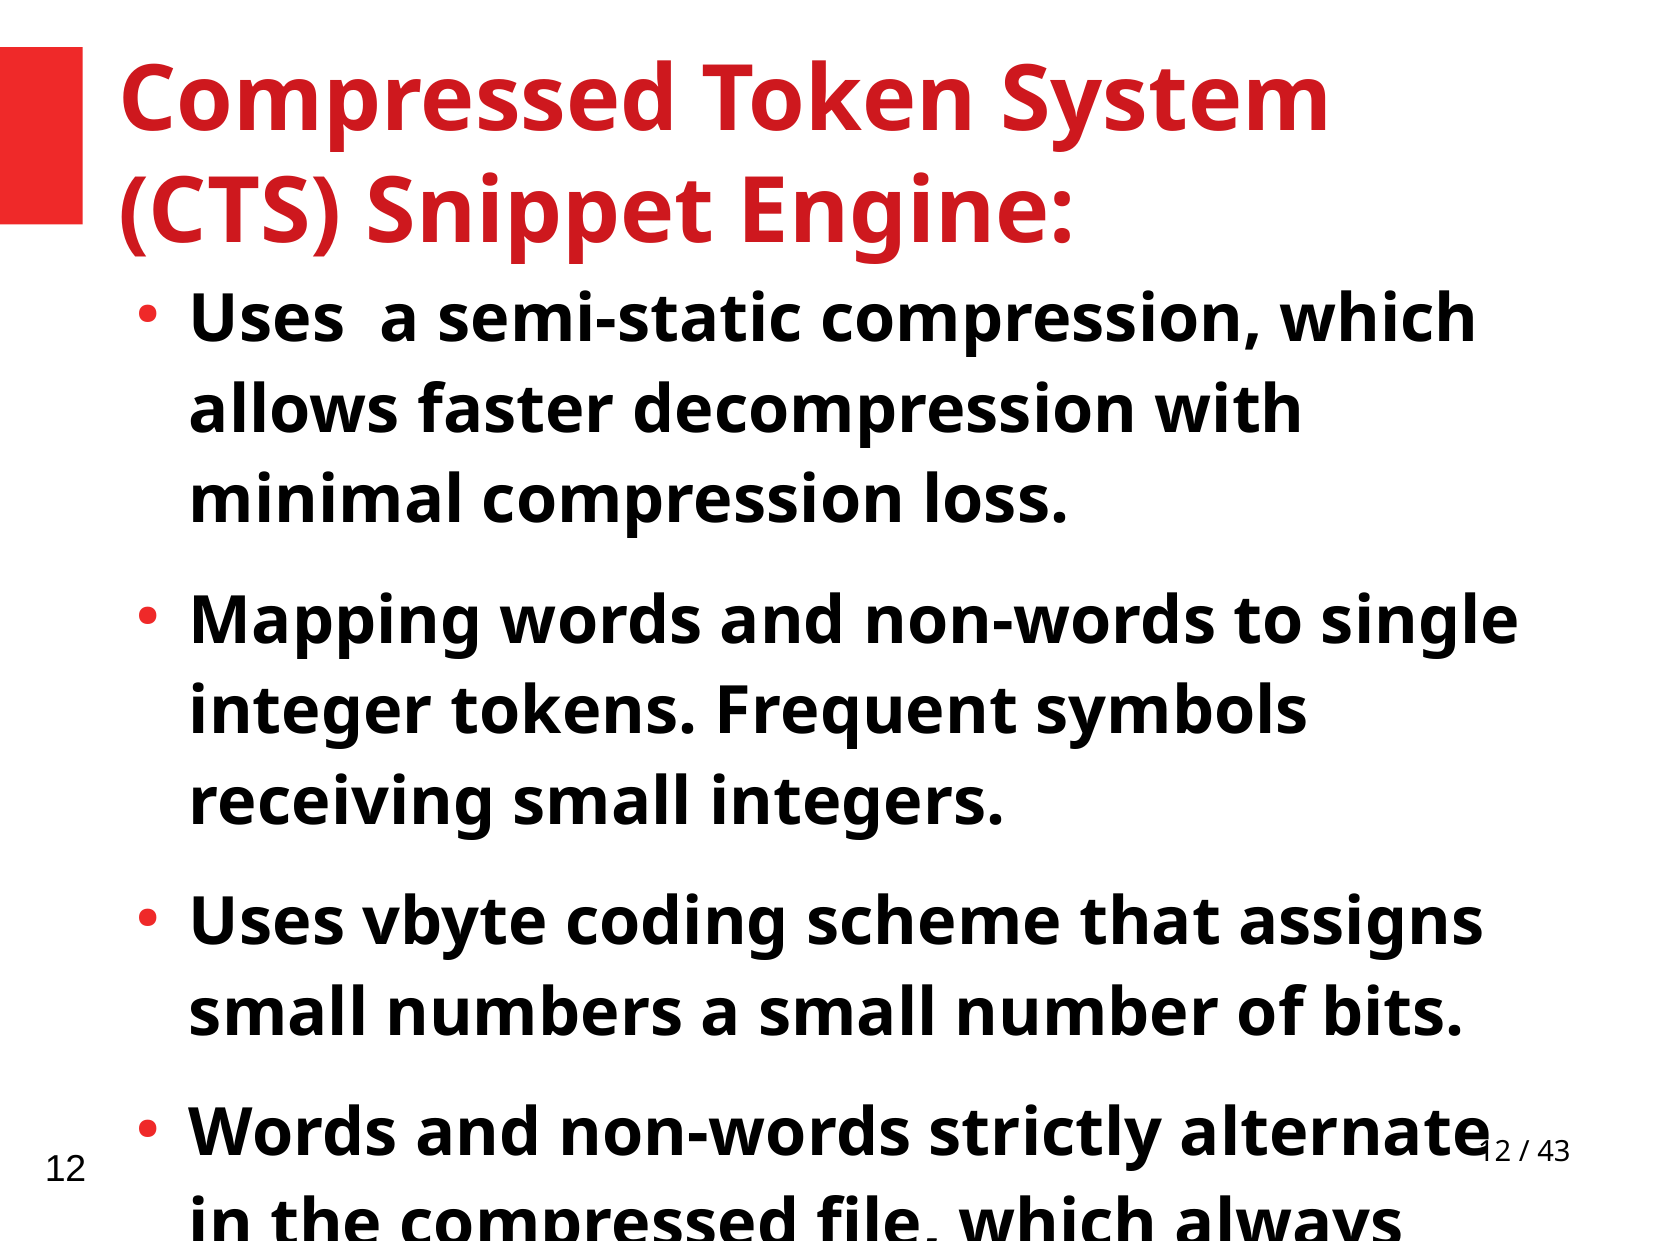

# Compressed Token System (CTS) Snippet Engine:
Uses a semi-static compression, which allows faster decompression with minimal compression loss.
Mapping words and non-words to single integer tokens. Frequent symbols receiving small integers.
Uses vbyte coding scheme that assigns small numbers a small number of bits.
Words and non-words strictly alternate in the compressed file, which always begins with a word.
 Stores all documents contiguously in one file, and an auxiliary table indicating the start offset of each document in the file.
12
12